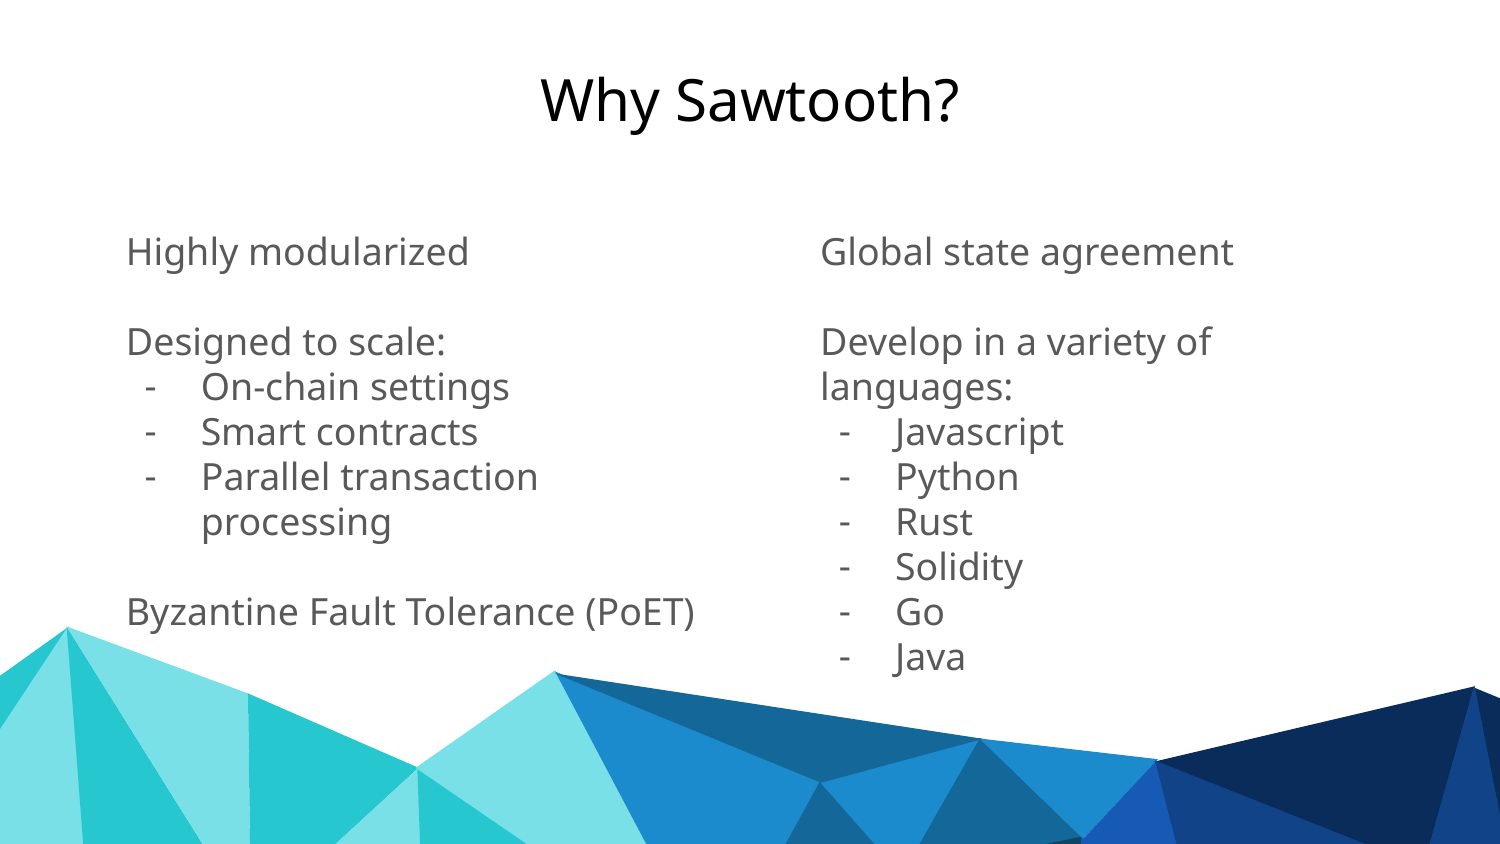

# Why Sawtooth?
Highly modularized
Designed to scale:
On-chain settings
Smart contracts
Parallel transaction processing
Byzantine Fault Tolerance (PoET)
Global state agreement
Develop in a variety of languages:
Javascript
Python
Rust
Solidity
Go
Java